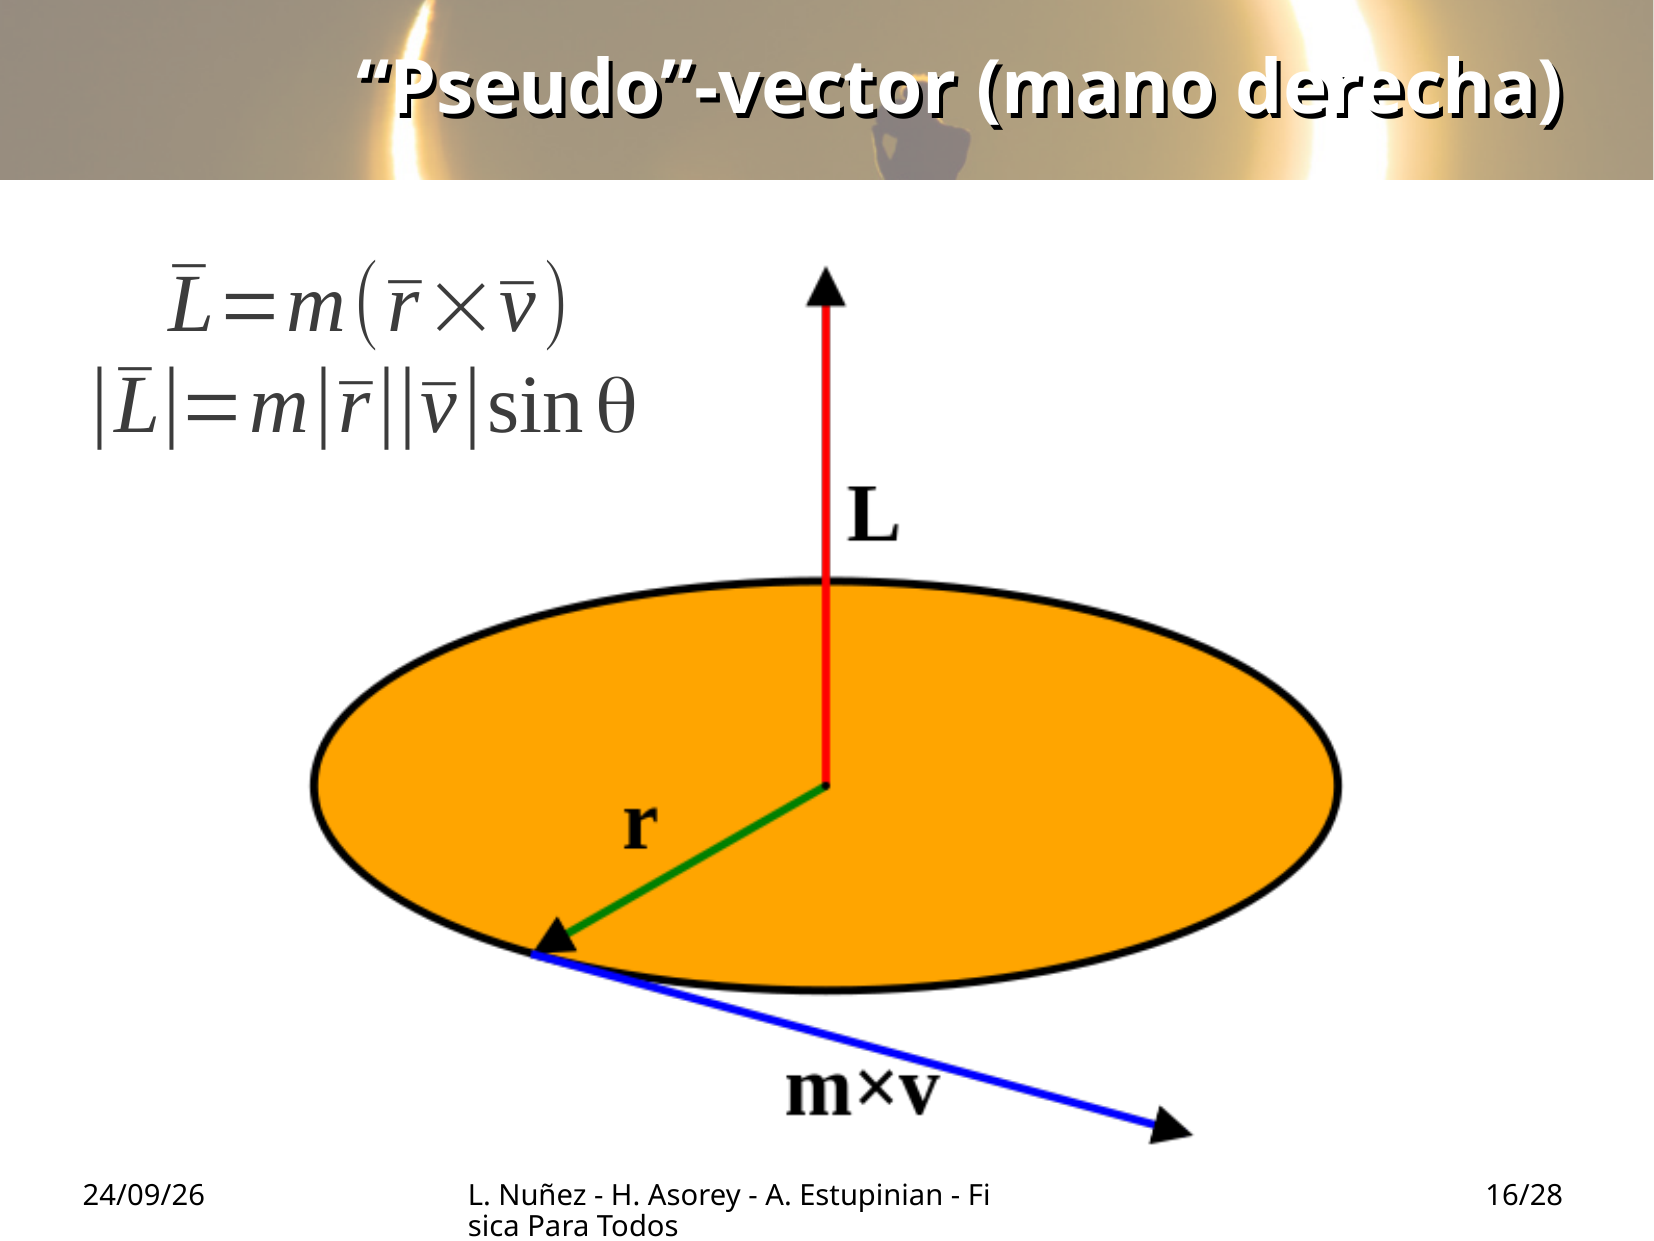

# “Pseudo”-vector (mano derecha)
L. Nuñez - H. Asorey - A. Estupinian - Fisica Para Todos
16